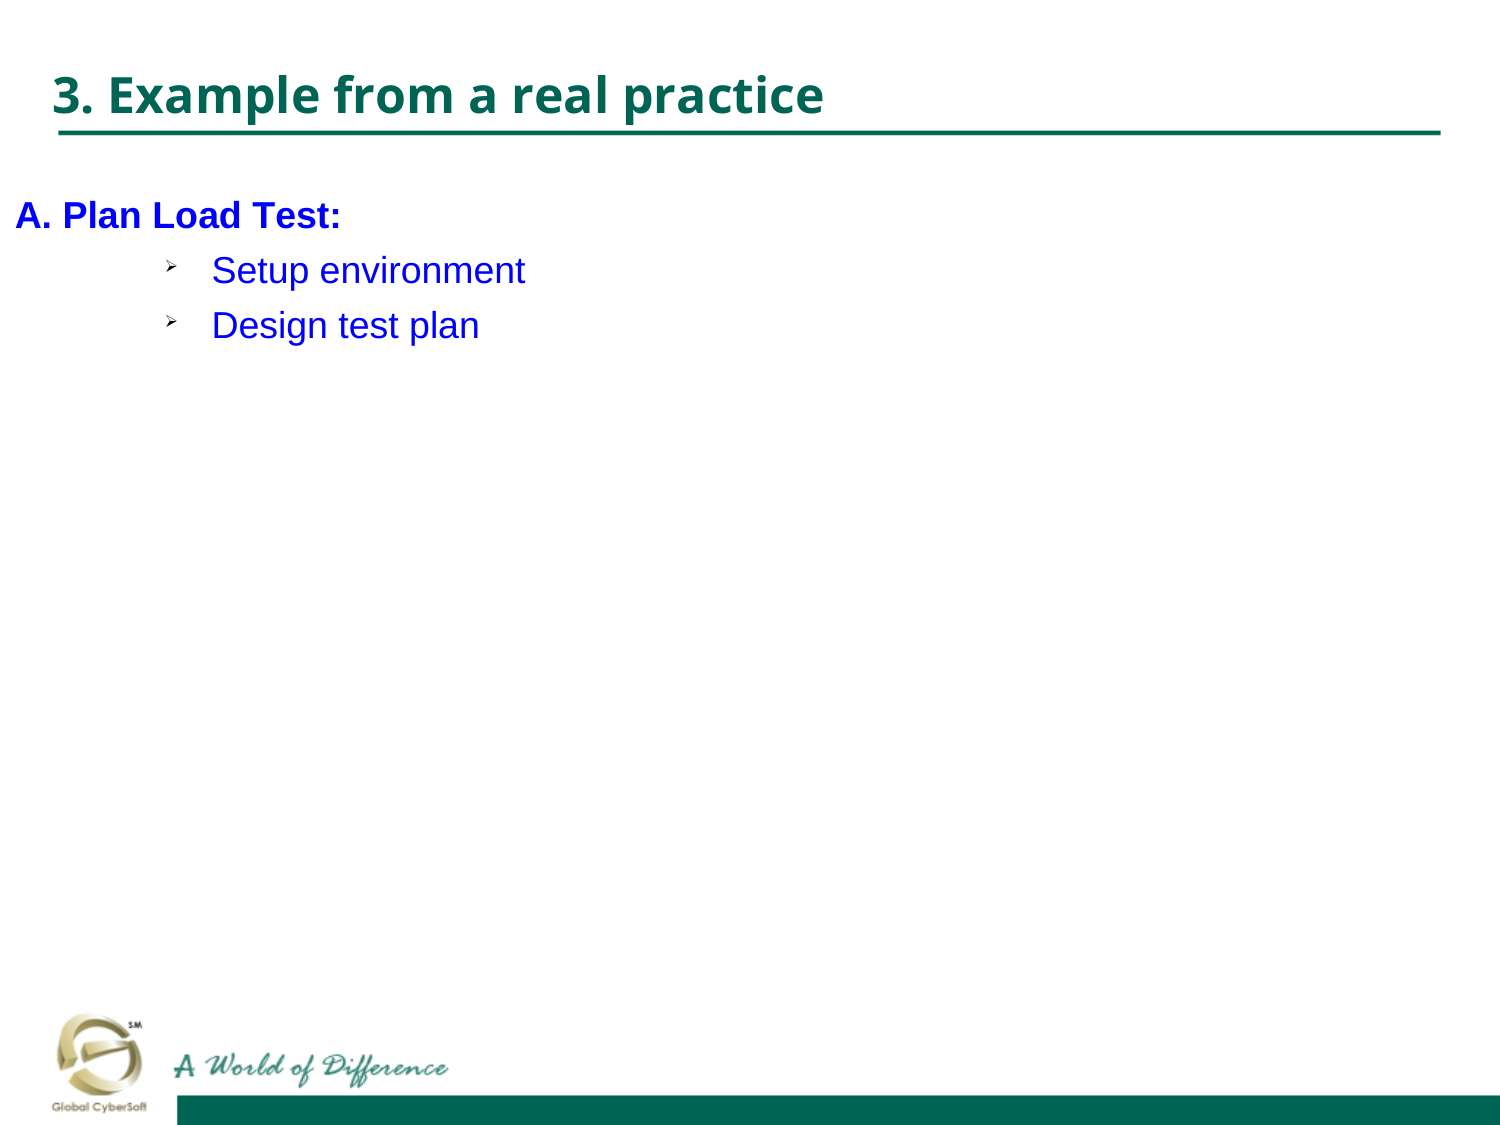

# 3. Example from a real practice
A. Plan Load Test:
Setup environment
Design test plan